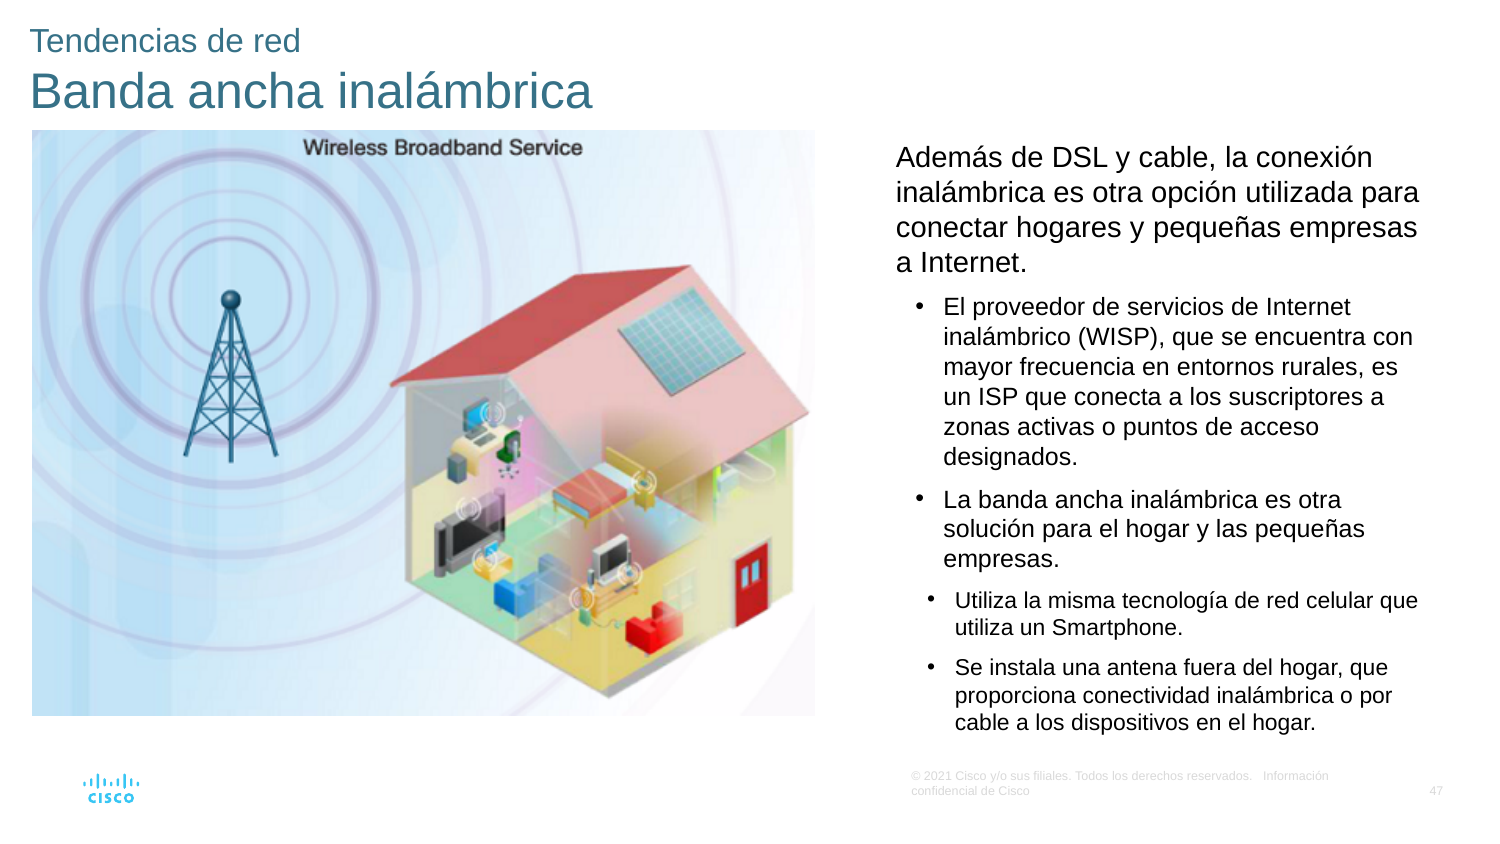

# Tendencias de red Banda ancha inalámbrica
Además de DSL y cable, la conexión inalámbrica es otra opción utilizada para conectar hogares y pequeñas empresas a Internet.
El proveedor de servicios de Internet inalámbrico (WISP), que se encuentra con mayor frecuencia en entornos rurales, es un ISP que conecta a los suscriptores a zonas activas o puntos de acceso designados.
La banda ancha inalámbrica es otra solución para el hogar y las pequeñas empresas.
Utiliza la misma tecnología de red celular que utiliza un Smartphone.
Se instala una antena fuera del hogar, que proporciona conectividad inalámbrica o por cable a los dispositivos en el hogar.